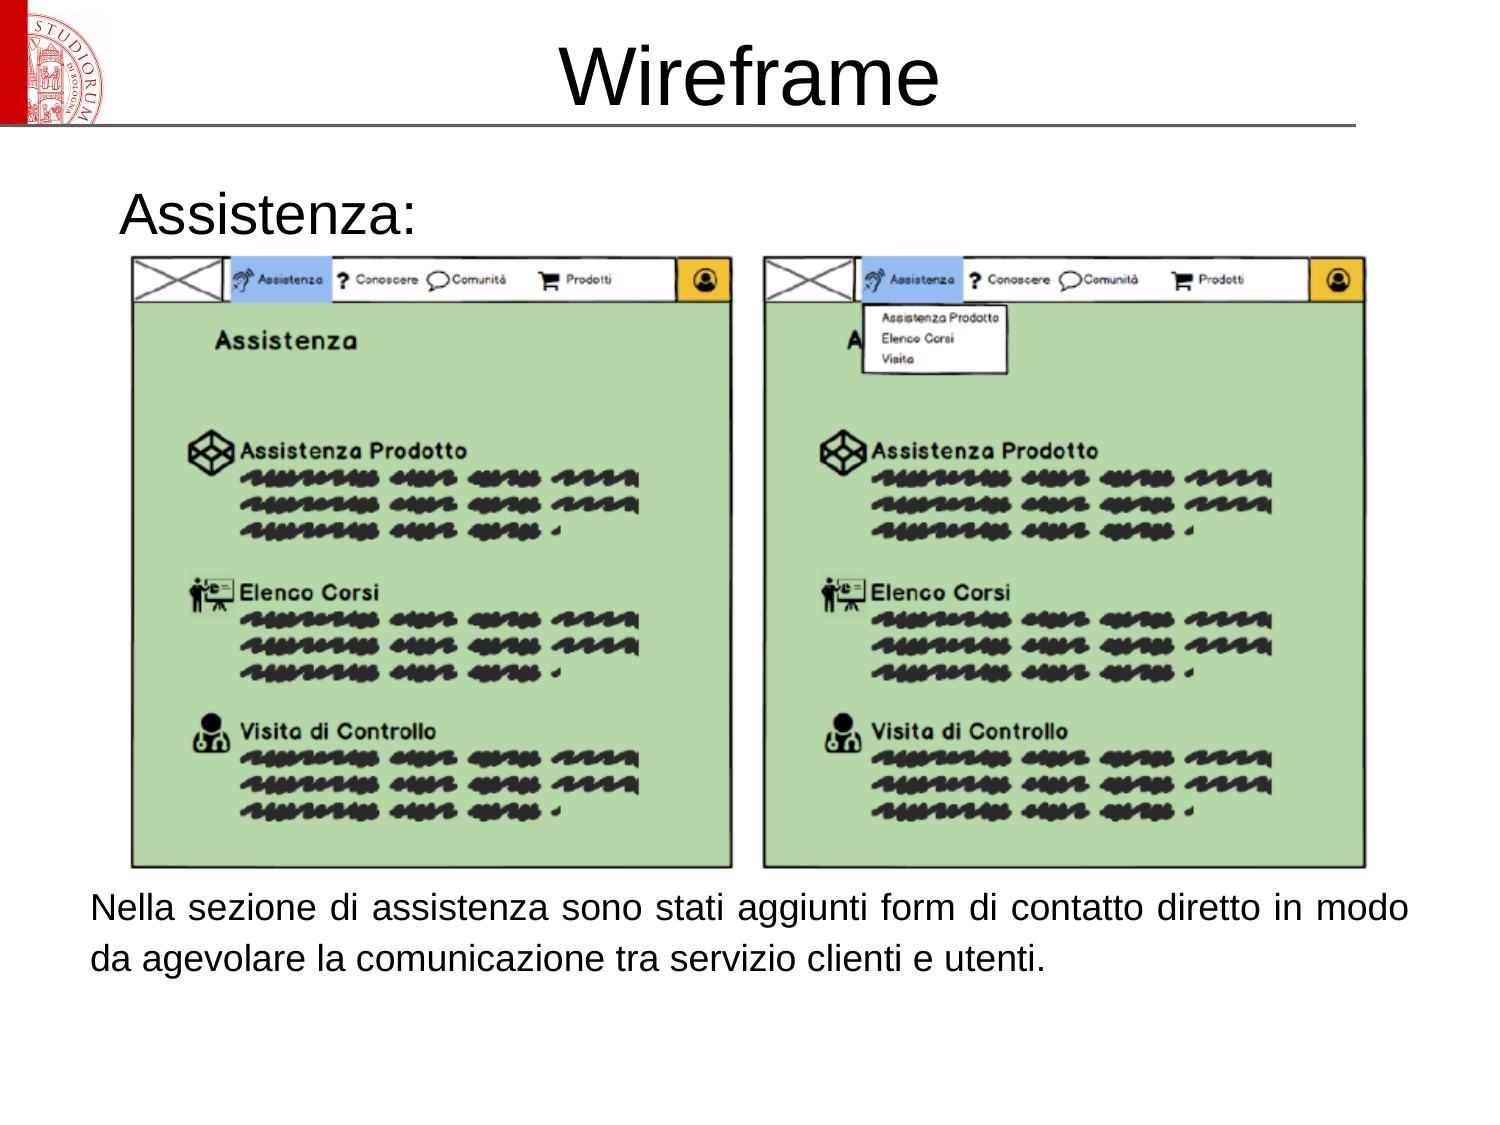

# Wireframe
Assistenza:
Nella sezione di assistenza sono stati aggiunti form di contatto diretto in modo da agevolare la comunicazione tra servizio clienti e utenti.